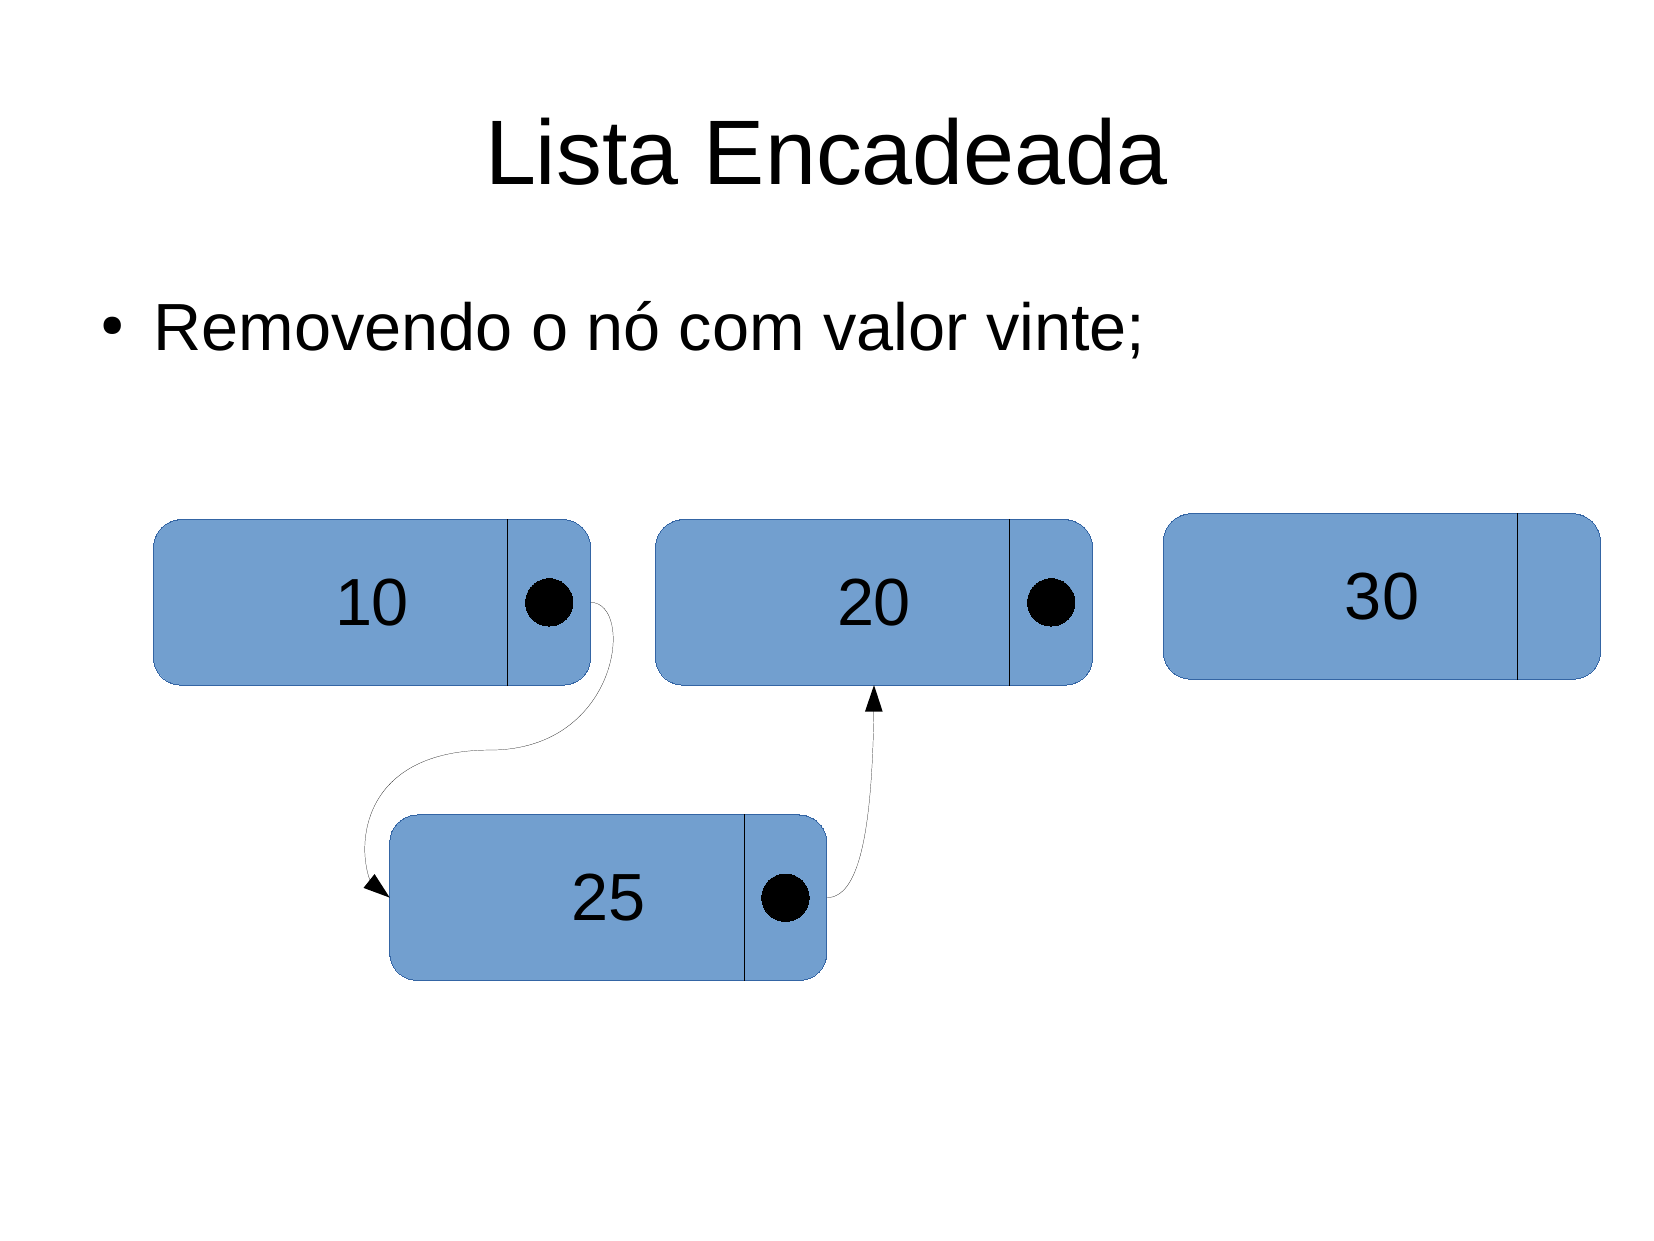

# Lista Encadeada
Removendo o nó com valor vinte;
30
10
20
25